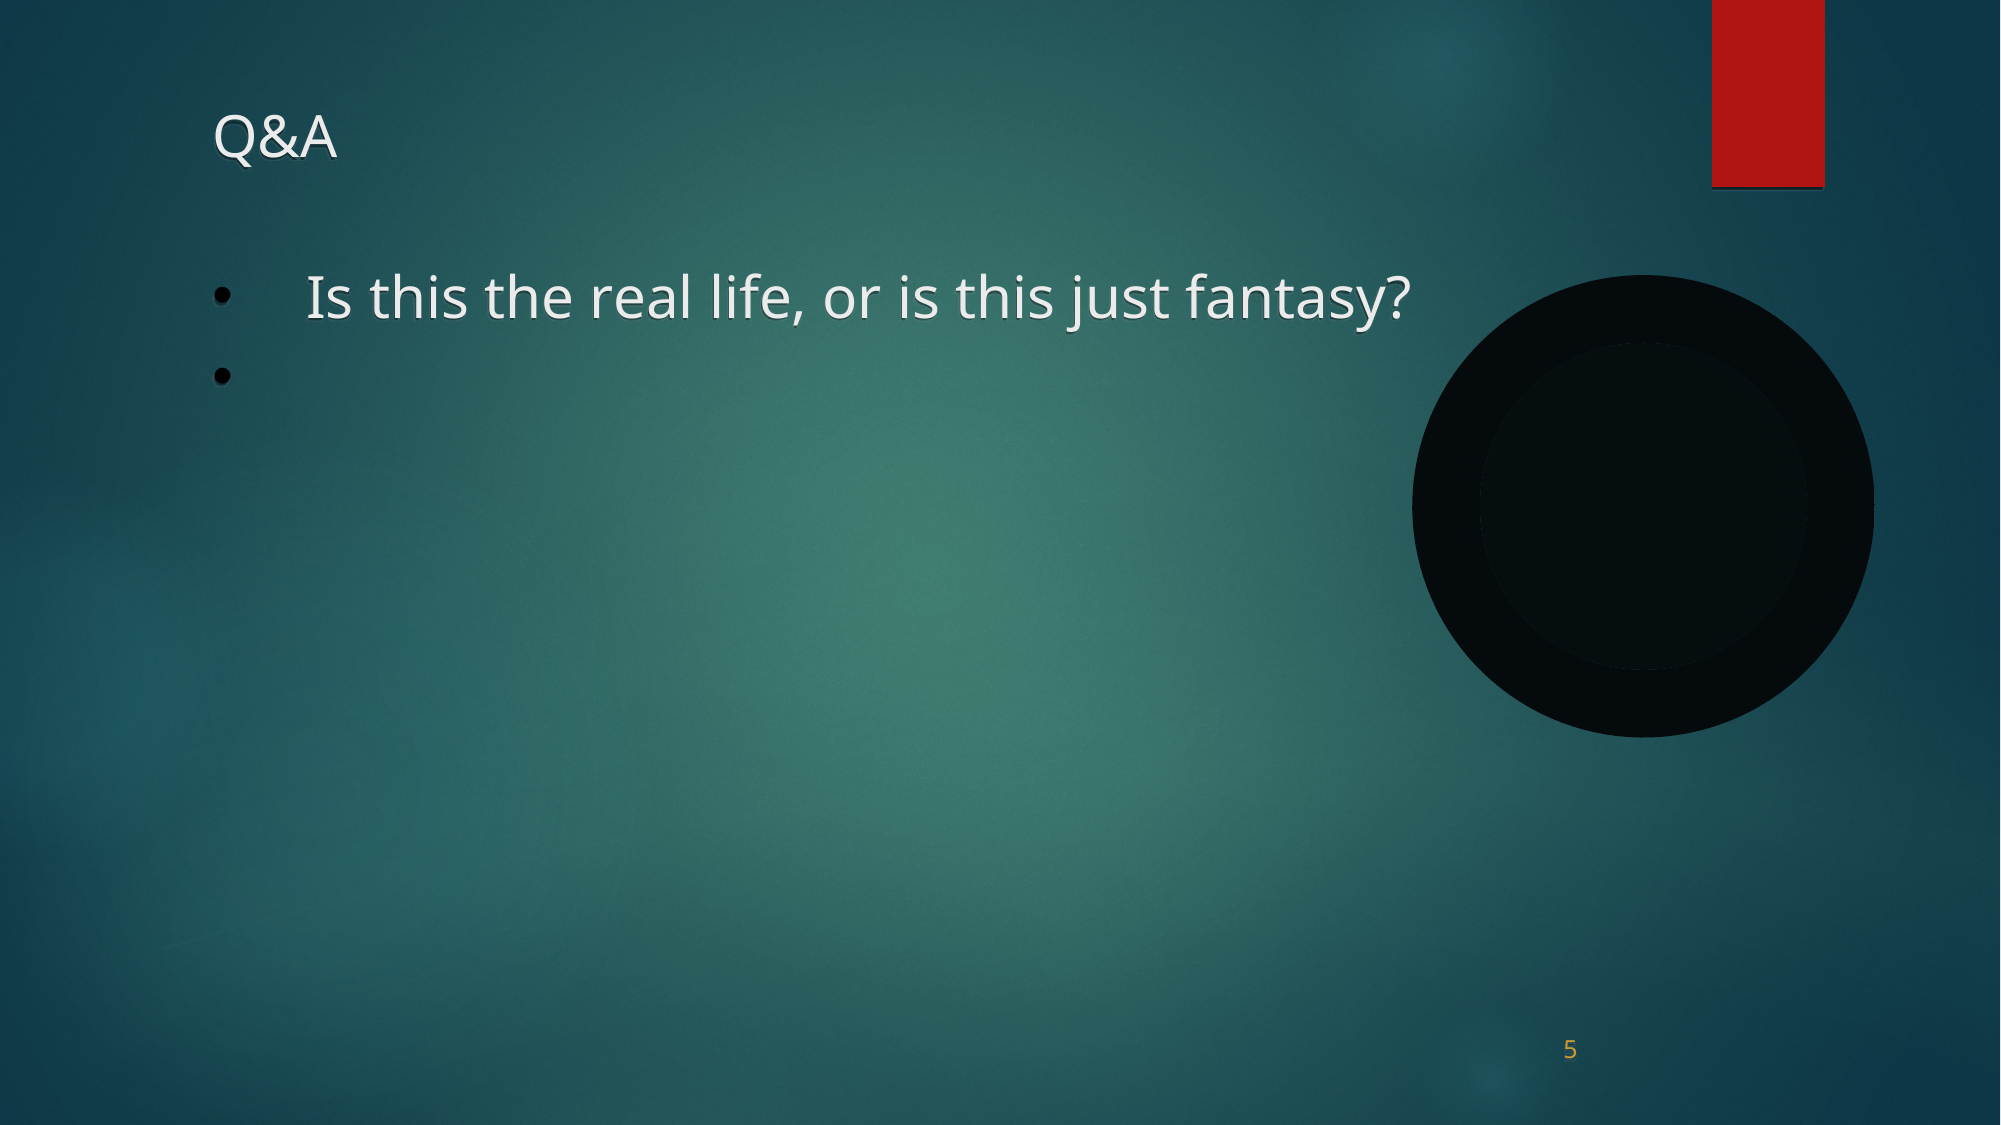

Q&A
Is this the real life, or is this just fantasy?